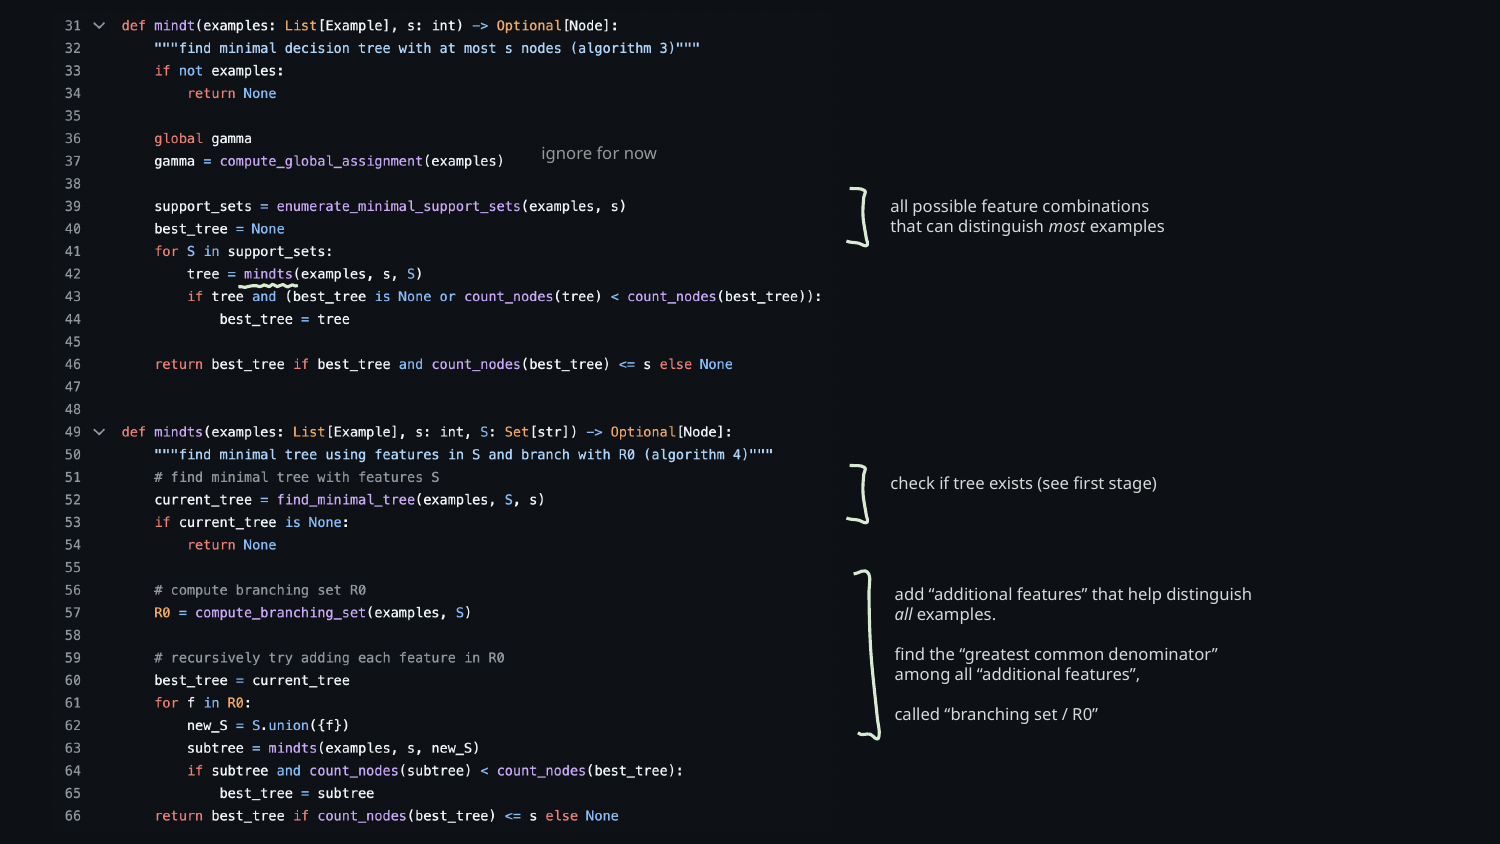

ignore for now
all possible feature combinations
that can distinguish most examples
check if tree exists (see first stage)
add “additional features” that help distinguish all examples.
find the “greatest common denominator” among all “additional features”,
called “branching set / R0”